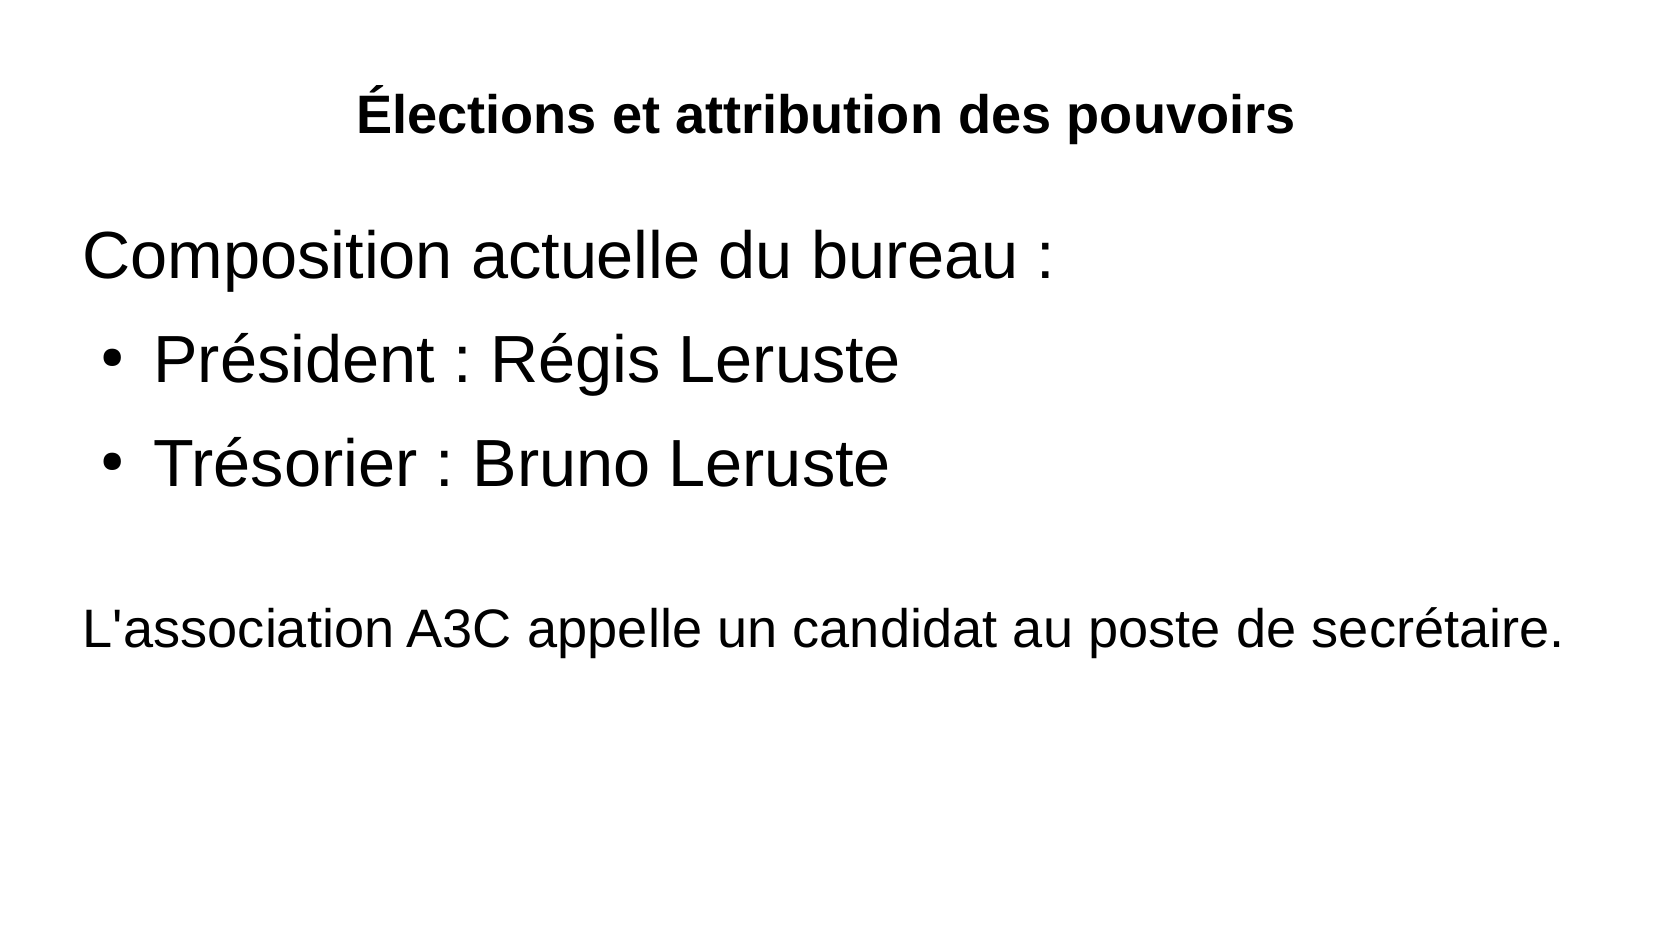

# Élections et attribution des pouvoirs
Composition actuelle du bureau :
Président : Régis Leruste
Trésorier : Bruno Leruste
L'association A3C appelle un candidat au poste de secrétaire.